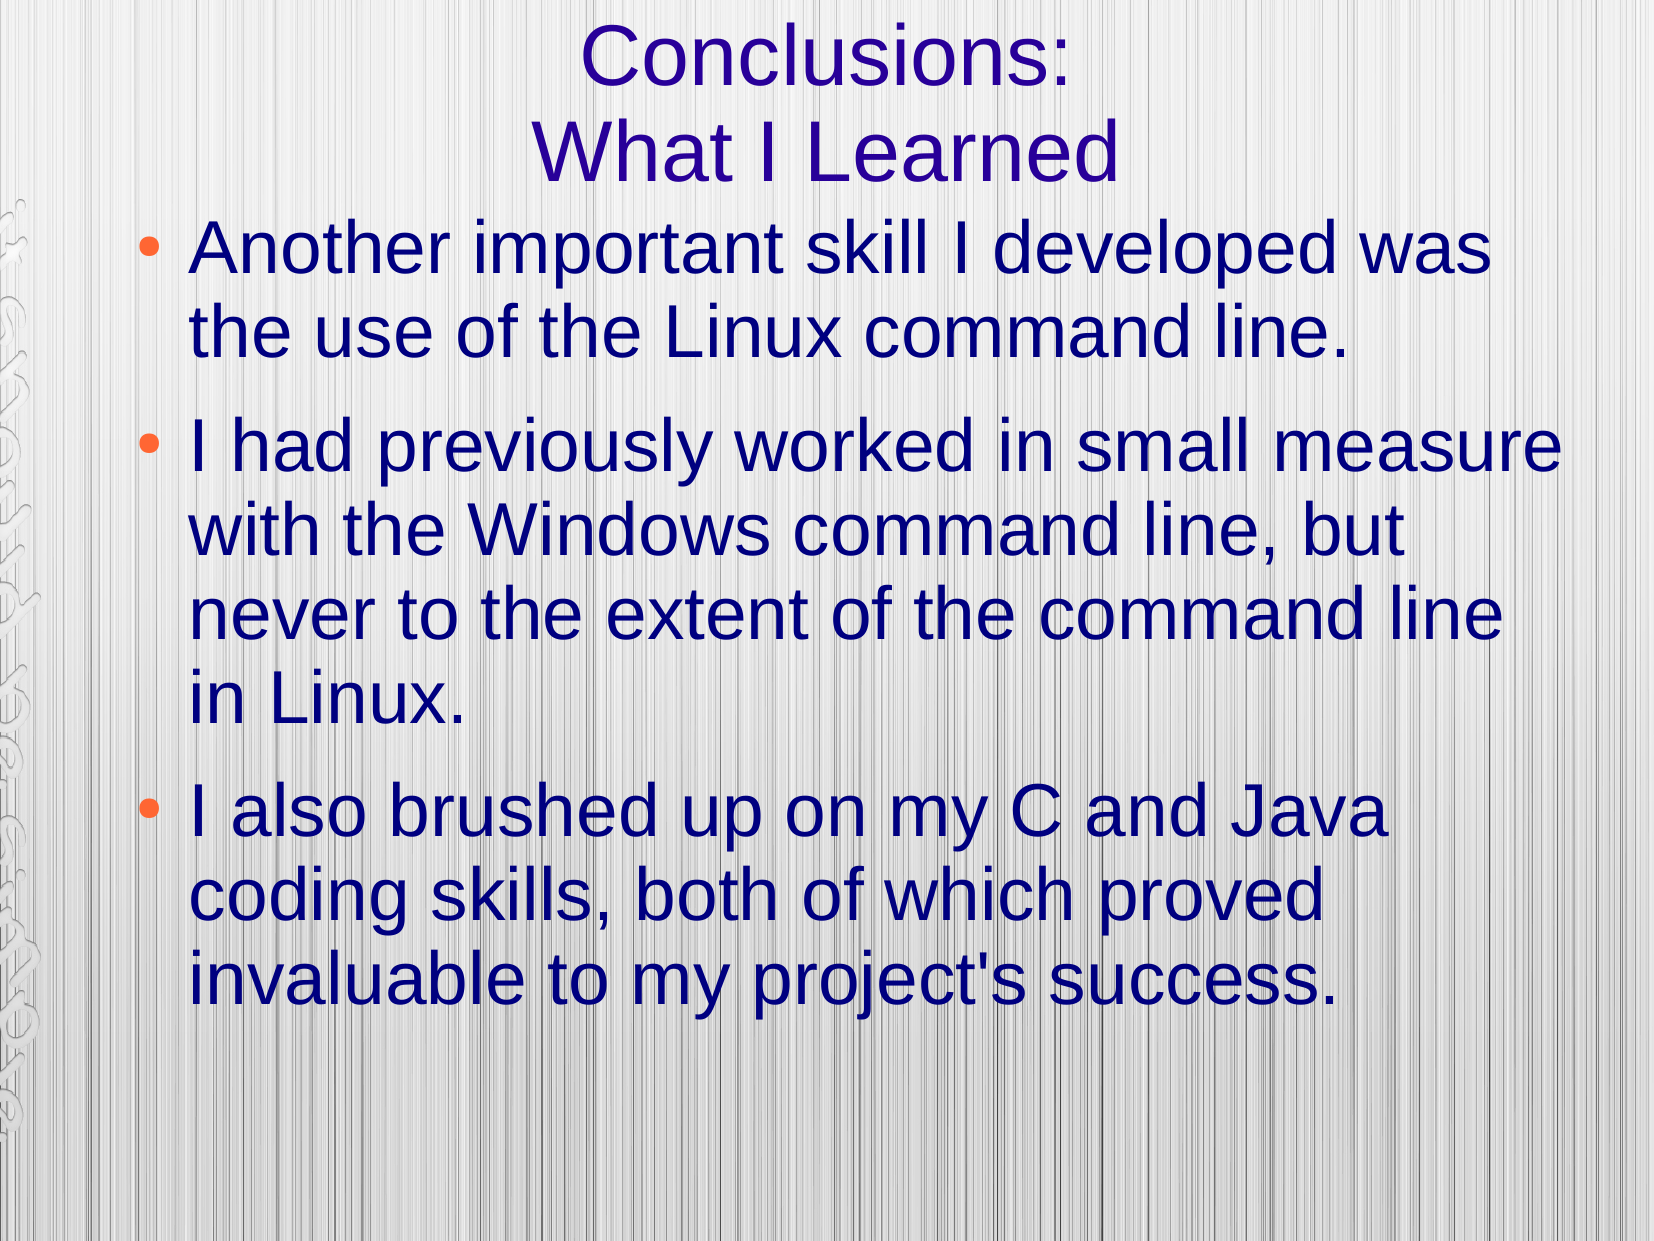

# Conclusions: What I Learned
Another important skill I developed was the use of the Linux command line.
I had previously worked in small measure with the Windows command line, but never to the extent of the command line in Linux.
I also brushed up on my C and Java coding skills, both of which proved invaluable to my project's success.